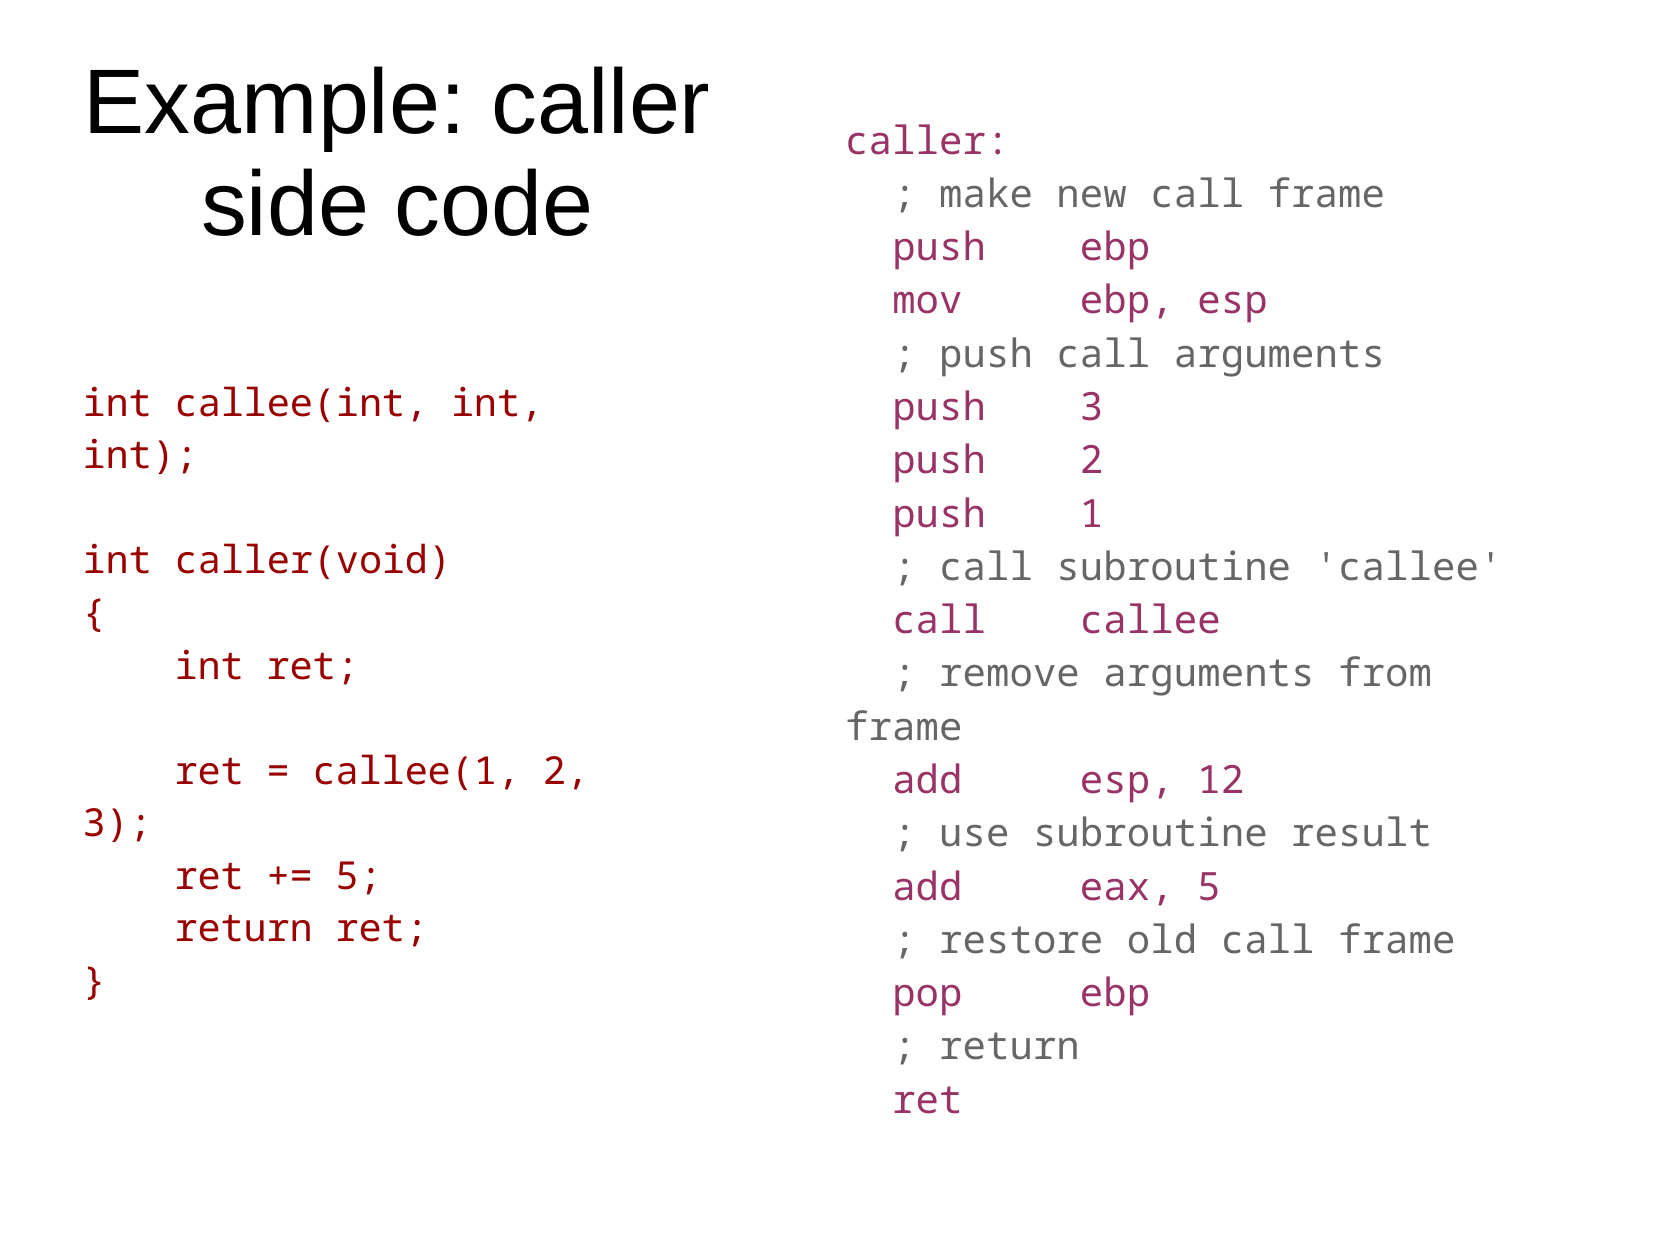

# Example: caller side code
caller:
 ; make new call frame
 push ebp
 mov ebp, esp
 ; push call arguments
 push 3
 push 2
 push 1
 ; call subroutine 'callee'
 call callee
 ; remove arguments from frame
 add esp, 12
 ; use subroutine result
 add eax, 5
 ; restore old call frame
 pop ebp
 ; return
 ret
int callee(int, int, int);
int caller(void)
{
 int ret;
 ret = callee(1, 2, 3);
 ret += 5;
 return ret;
}